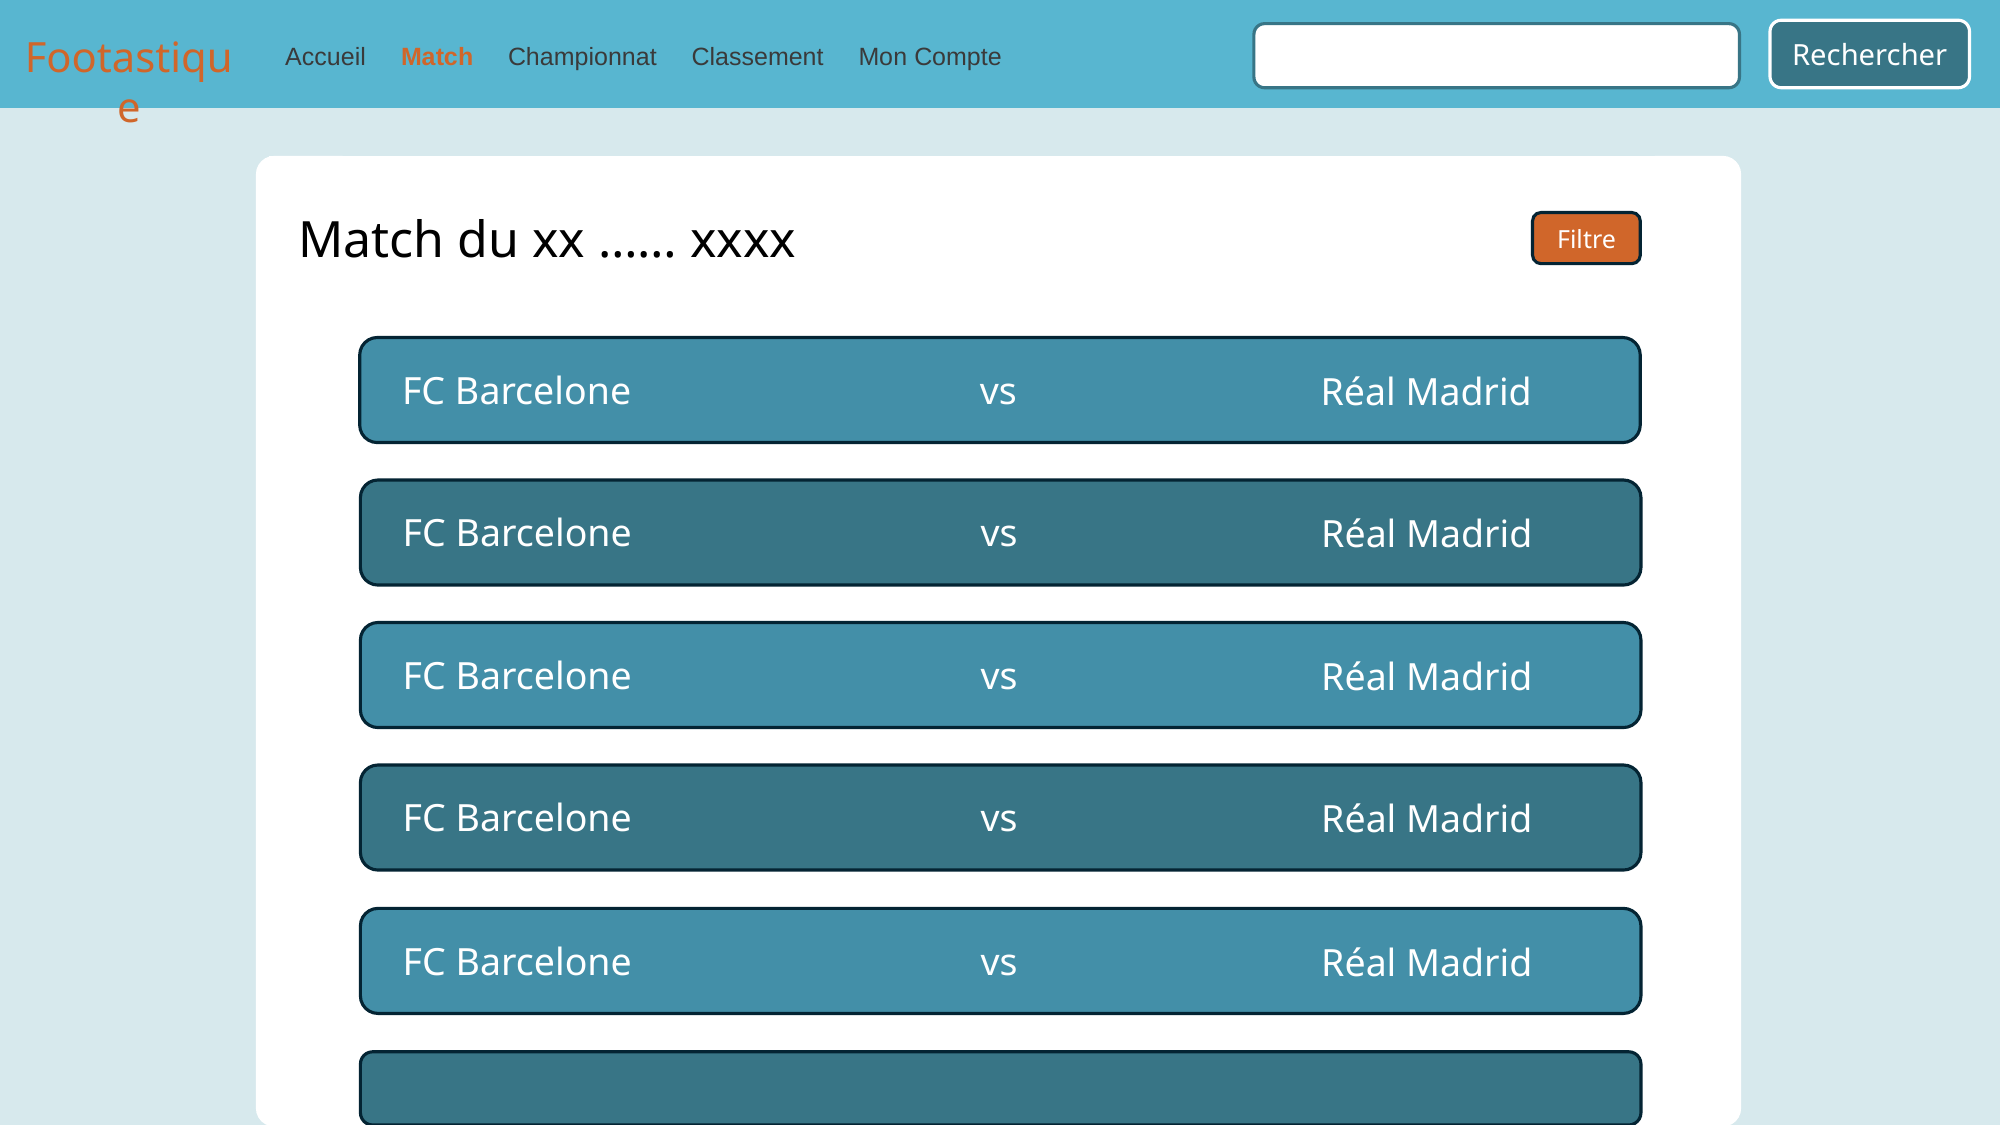

Rechercher
Footastique
Accueil Match Championnat Classement Mon Compte
Match du xx …… xxxx
Filtre
FC Barcelone
vs
Réal Madrid
FC Barcelone
vs
Réal Madrid
FC Barcelone
vs
Réal Madrid
FC Barcelone
vs
Réal Madrid
FC Barcelone
vs
Réal Madrid
FC Barcelone
vs
Réal Madrid